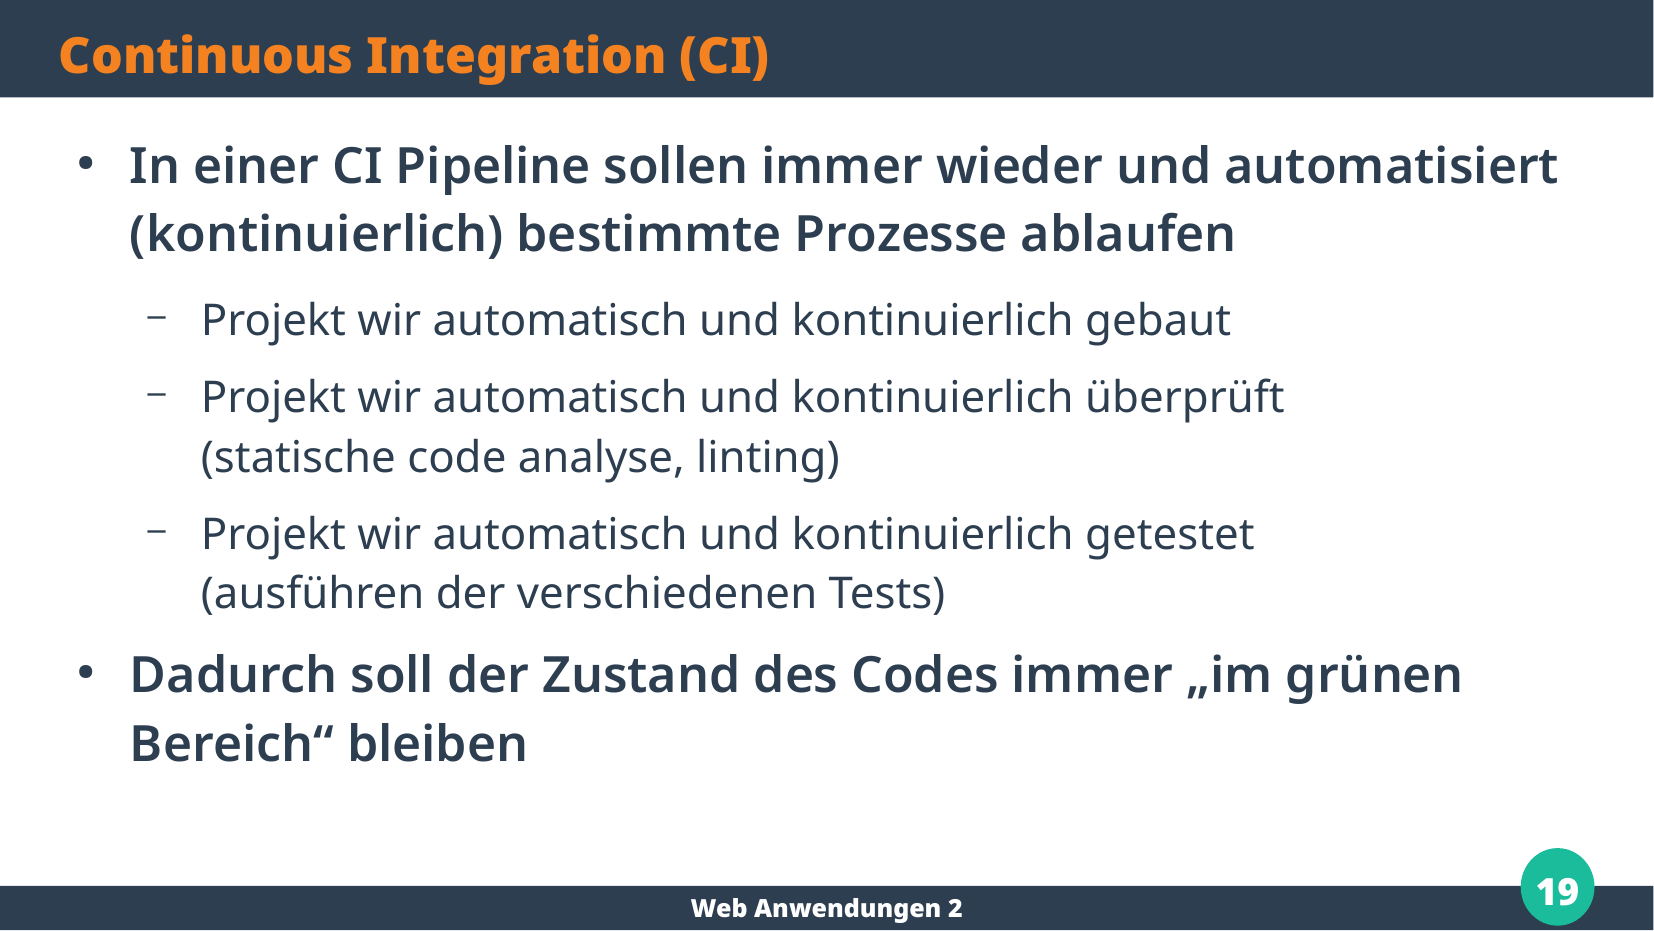

# Continuous Integration (CI)
In einer CI Pipeline sollen immer wieder und automatisiert (kontinuierlich) bestimmte Prozesse ablaufen
Projekt wir automatisch und kontinuierlich gebaut
Projekt wir automatisch und kontinuierlich überprüft
(statische code analyse, linting)
Projekt wir automatisch und kontinuierlich getestet
(ausführen der verschiedenen Tests)
Dadurch soll der Zustand des Codes immer „im grünen Bereich“ bleiben
19